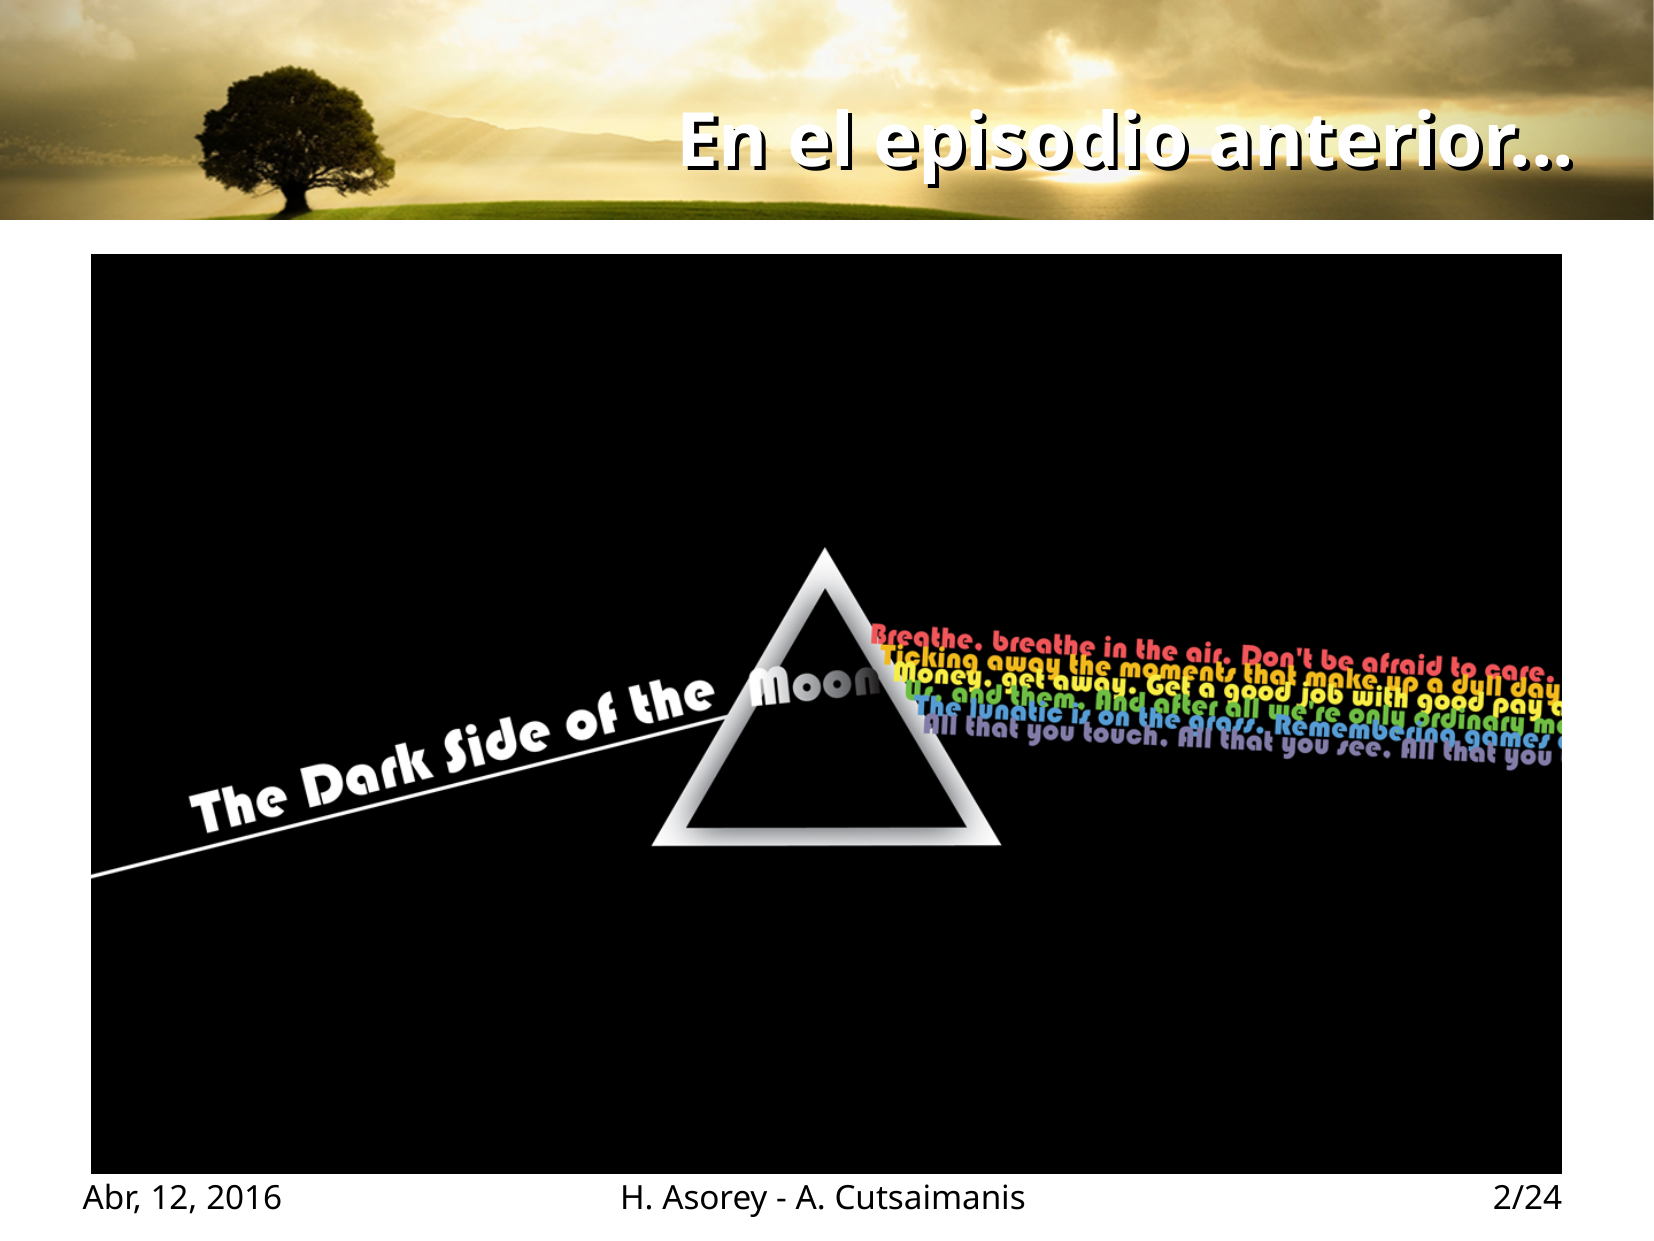

# En el episodio anterior...
Abr, 12, 2016
H. Asorey - A. Cutsaimanis
2